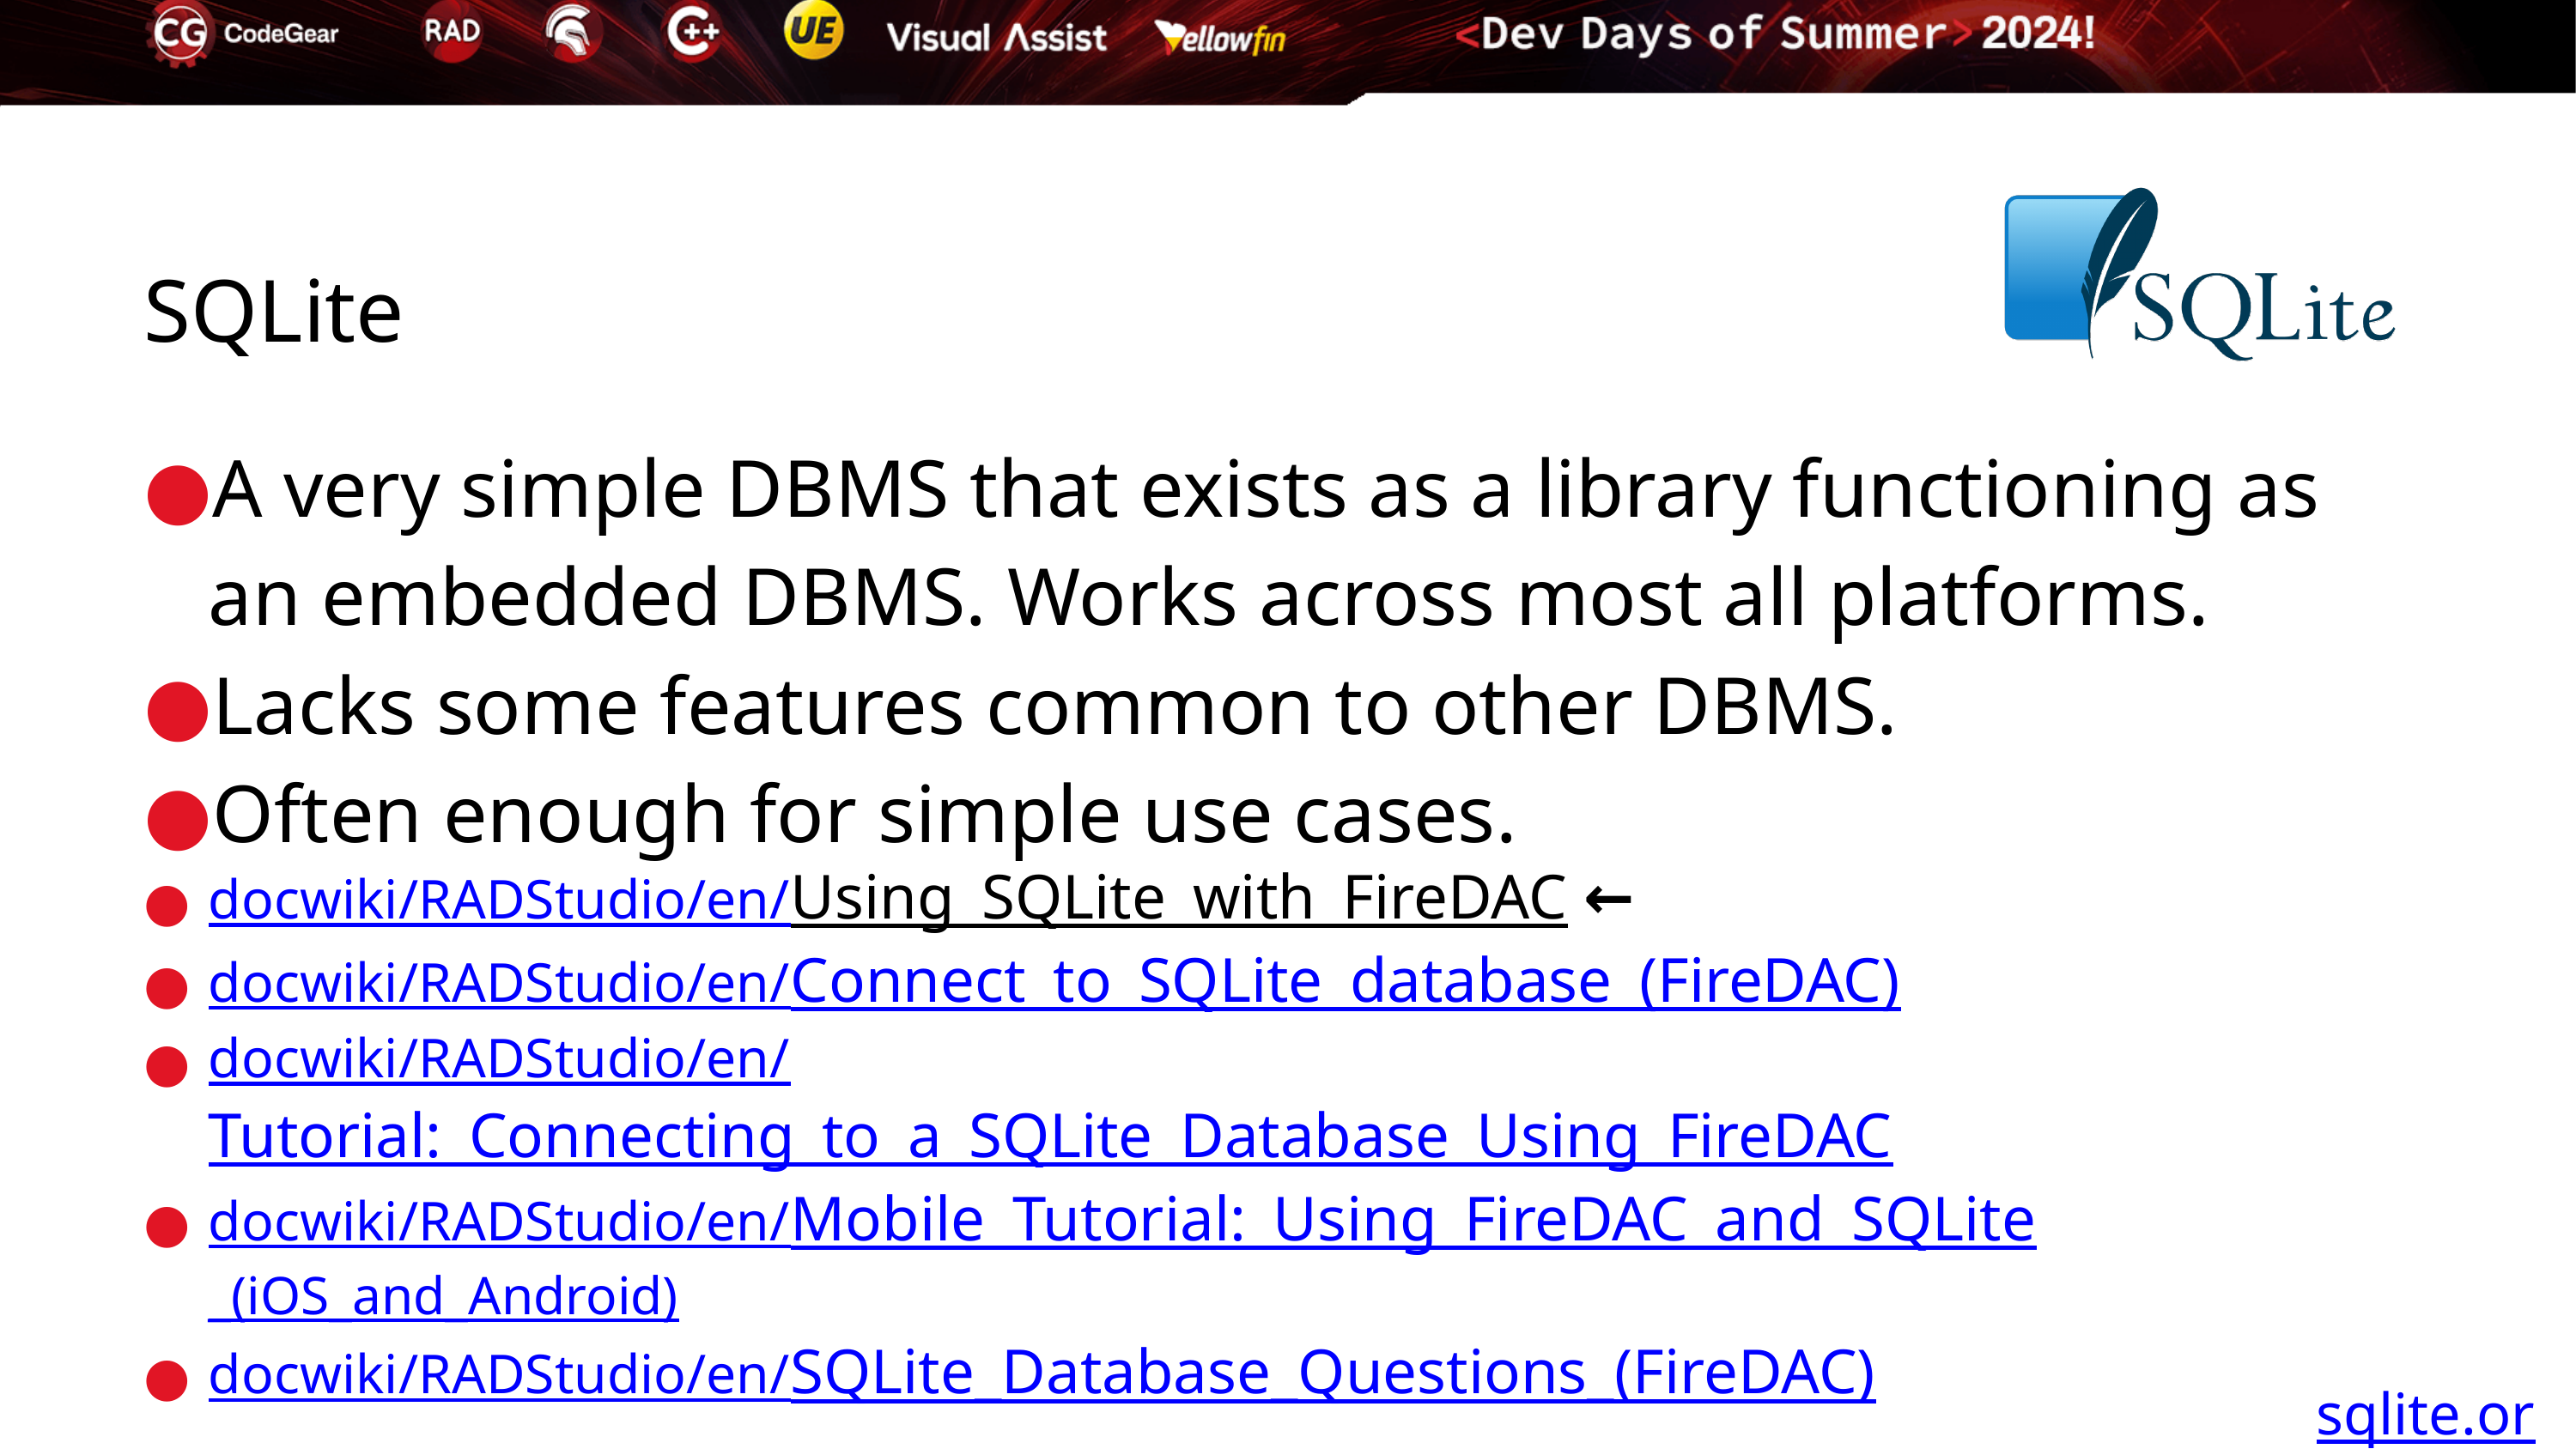

SQLite
# A very simple DBMS that exists as a library functioning as an embedded DBMS. Works across most all platforms.
Lacks some features common to other DBMS.
Often enough for simple use cases.
docwiki/RADStudio/en/Using_SQLite_with_FireDAC ←
docwiki/RADStudio/en/Connect_to_SQLite_database_(FireDAC)
docwiki/RADStudio/en/Tutorial:_Connecting_to_a_SQLite_Database_Using_FireDAC
docwiki/RADStudio/en/Mobile_Tutorial:_Using_FireDAC_and_SQLite_(iOS_and_Android)
docwiki/RADStudio/en/SQLite_Database_Questions_(FireDAC)
sqlite.org